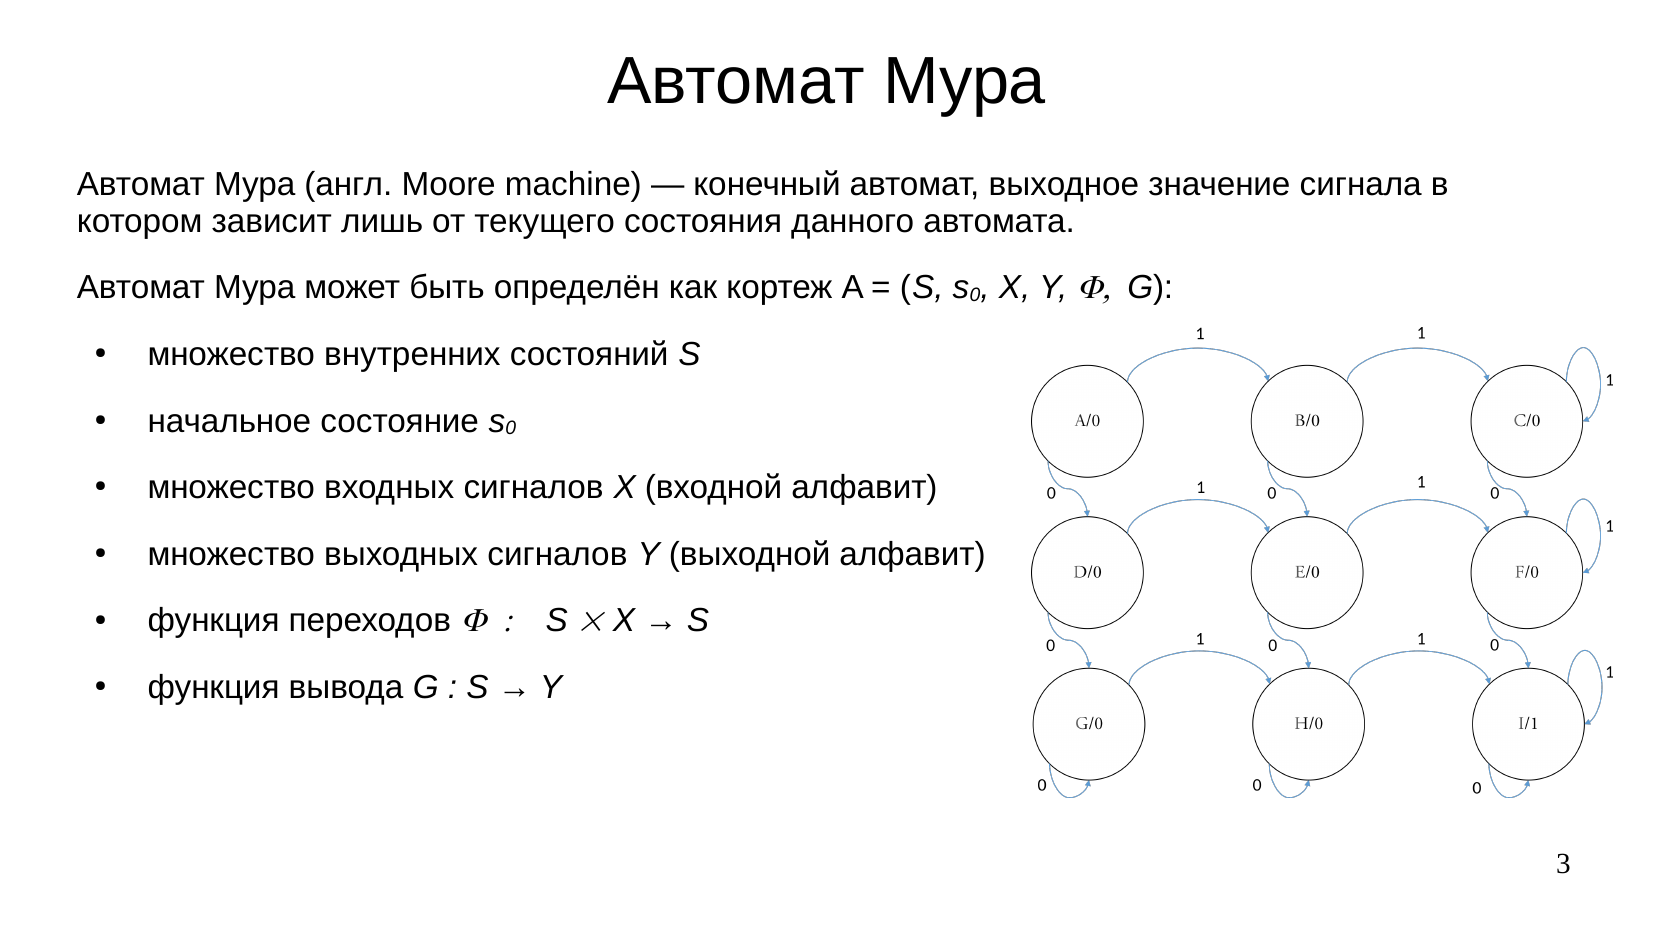

# Автомат Мура
Автомат Мура (англ. Moore machine) — конечный автомат, выходное значение сигнала в котором зависит лишь от текущего состояния данного автомата.
Автомат Мура может быть определён как кортеж A = (S, s0, X, Y, F, G):
множество внутренних состояний S
начальное состояние s0
множество входных сигналов X (входной алфавит)
множество выходных сигналов Y (выходной алфавит)
функция переходов F : S  X → S
функция вывода G : S → Y
3